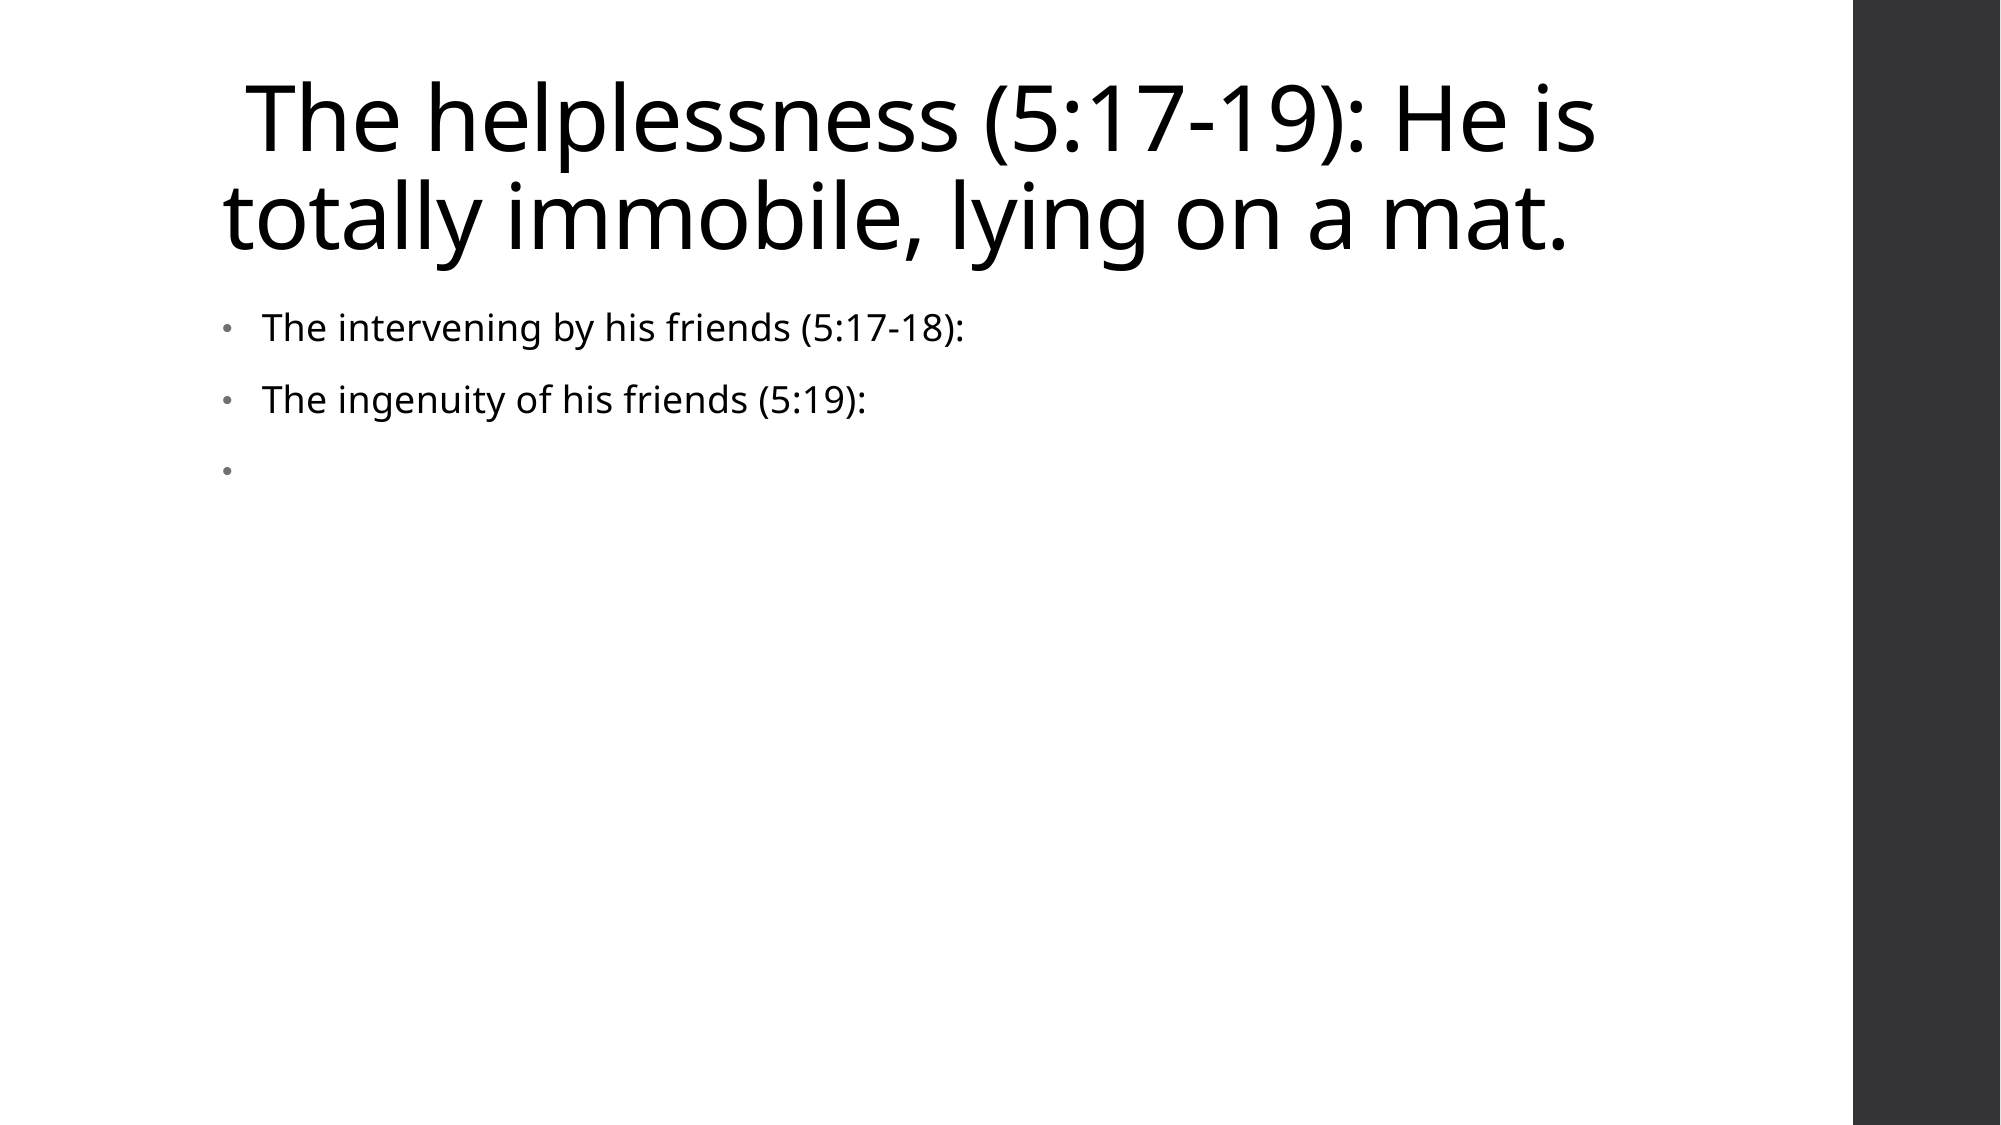

# The helplessness (5:17-19): He is totally immobile, lying on a mat.
 The intervening by his friends (5:17-18):
 The ingenuity of his friends (5:19):